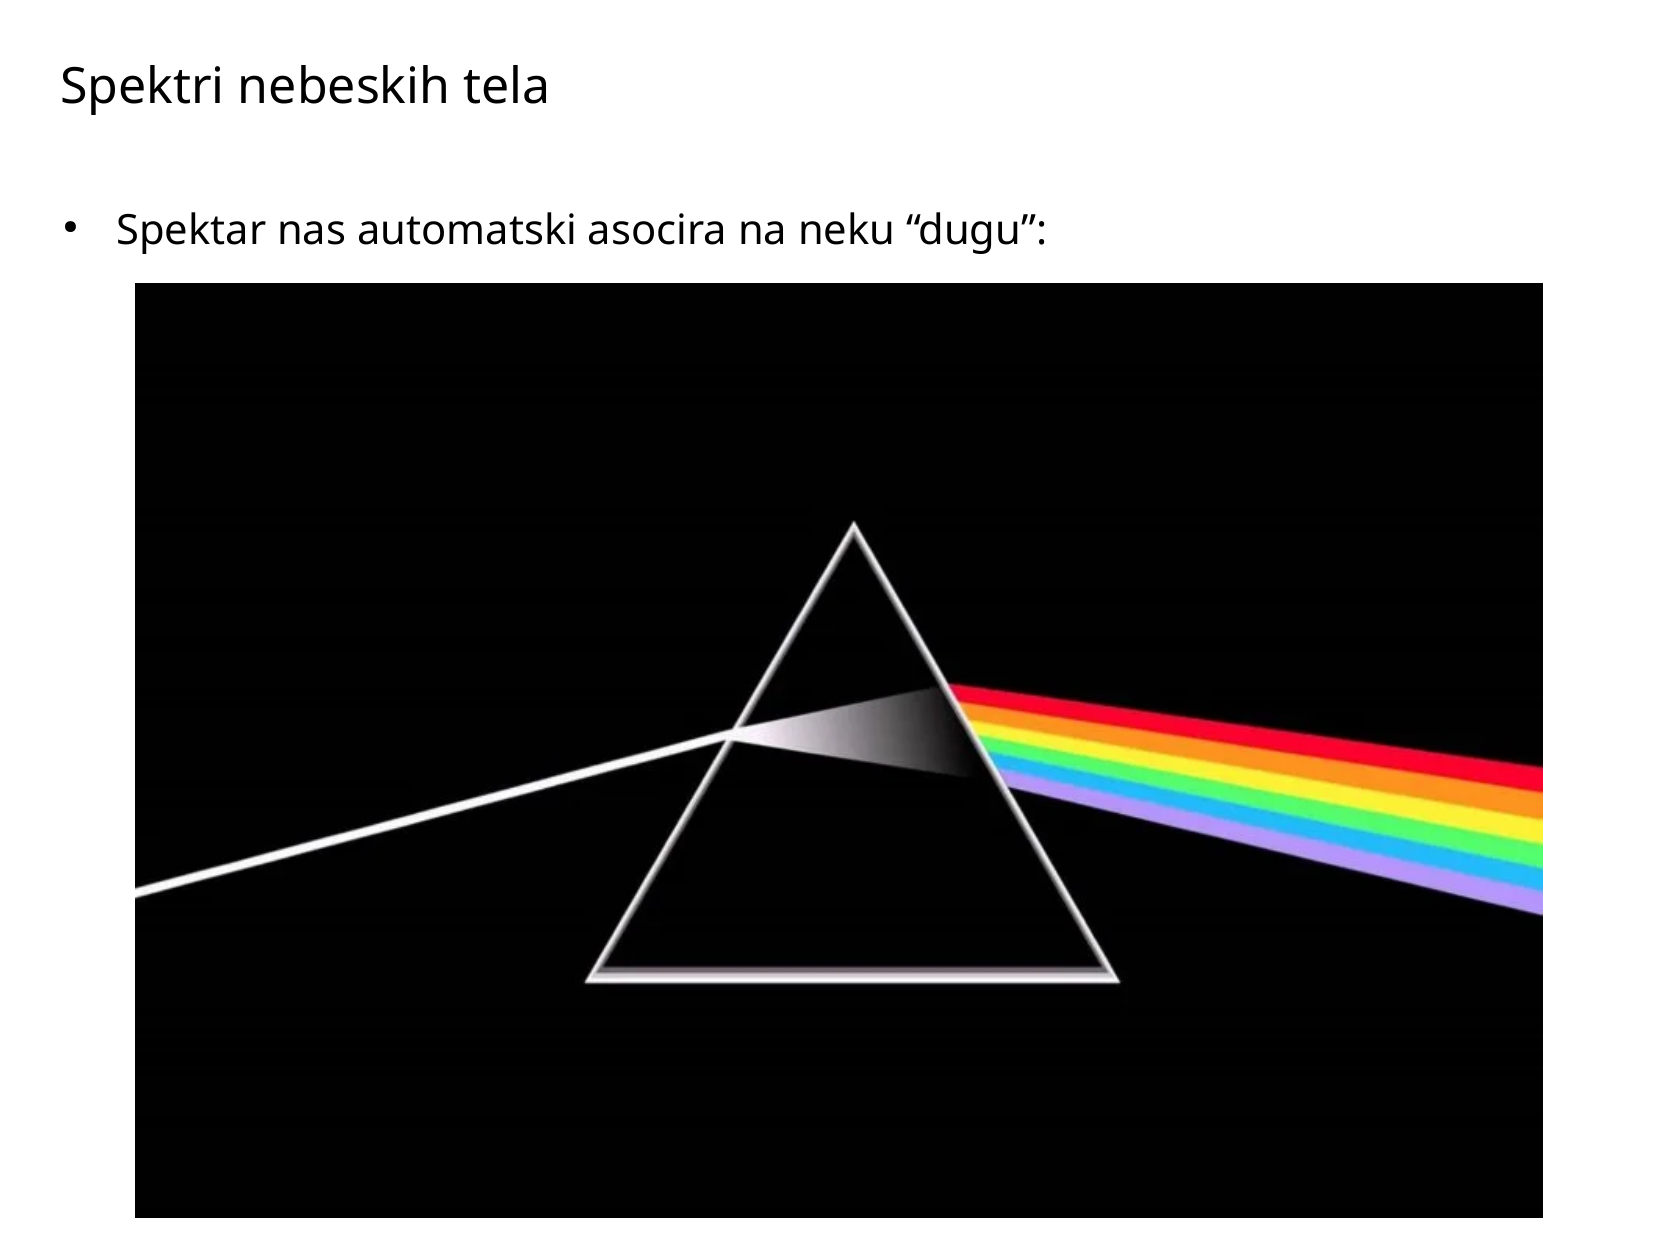

# Spektri nebeskih tela
Spektar nas automatski asocira na neku “dugu”: